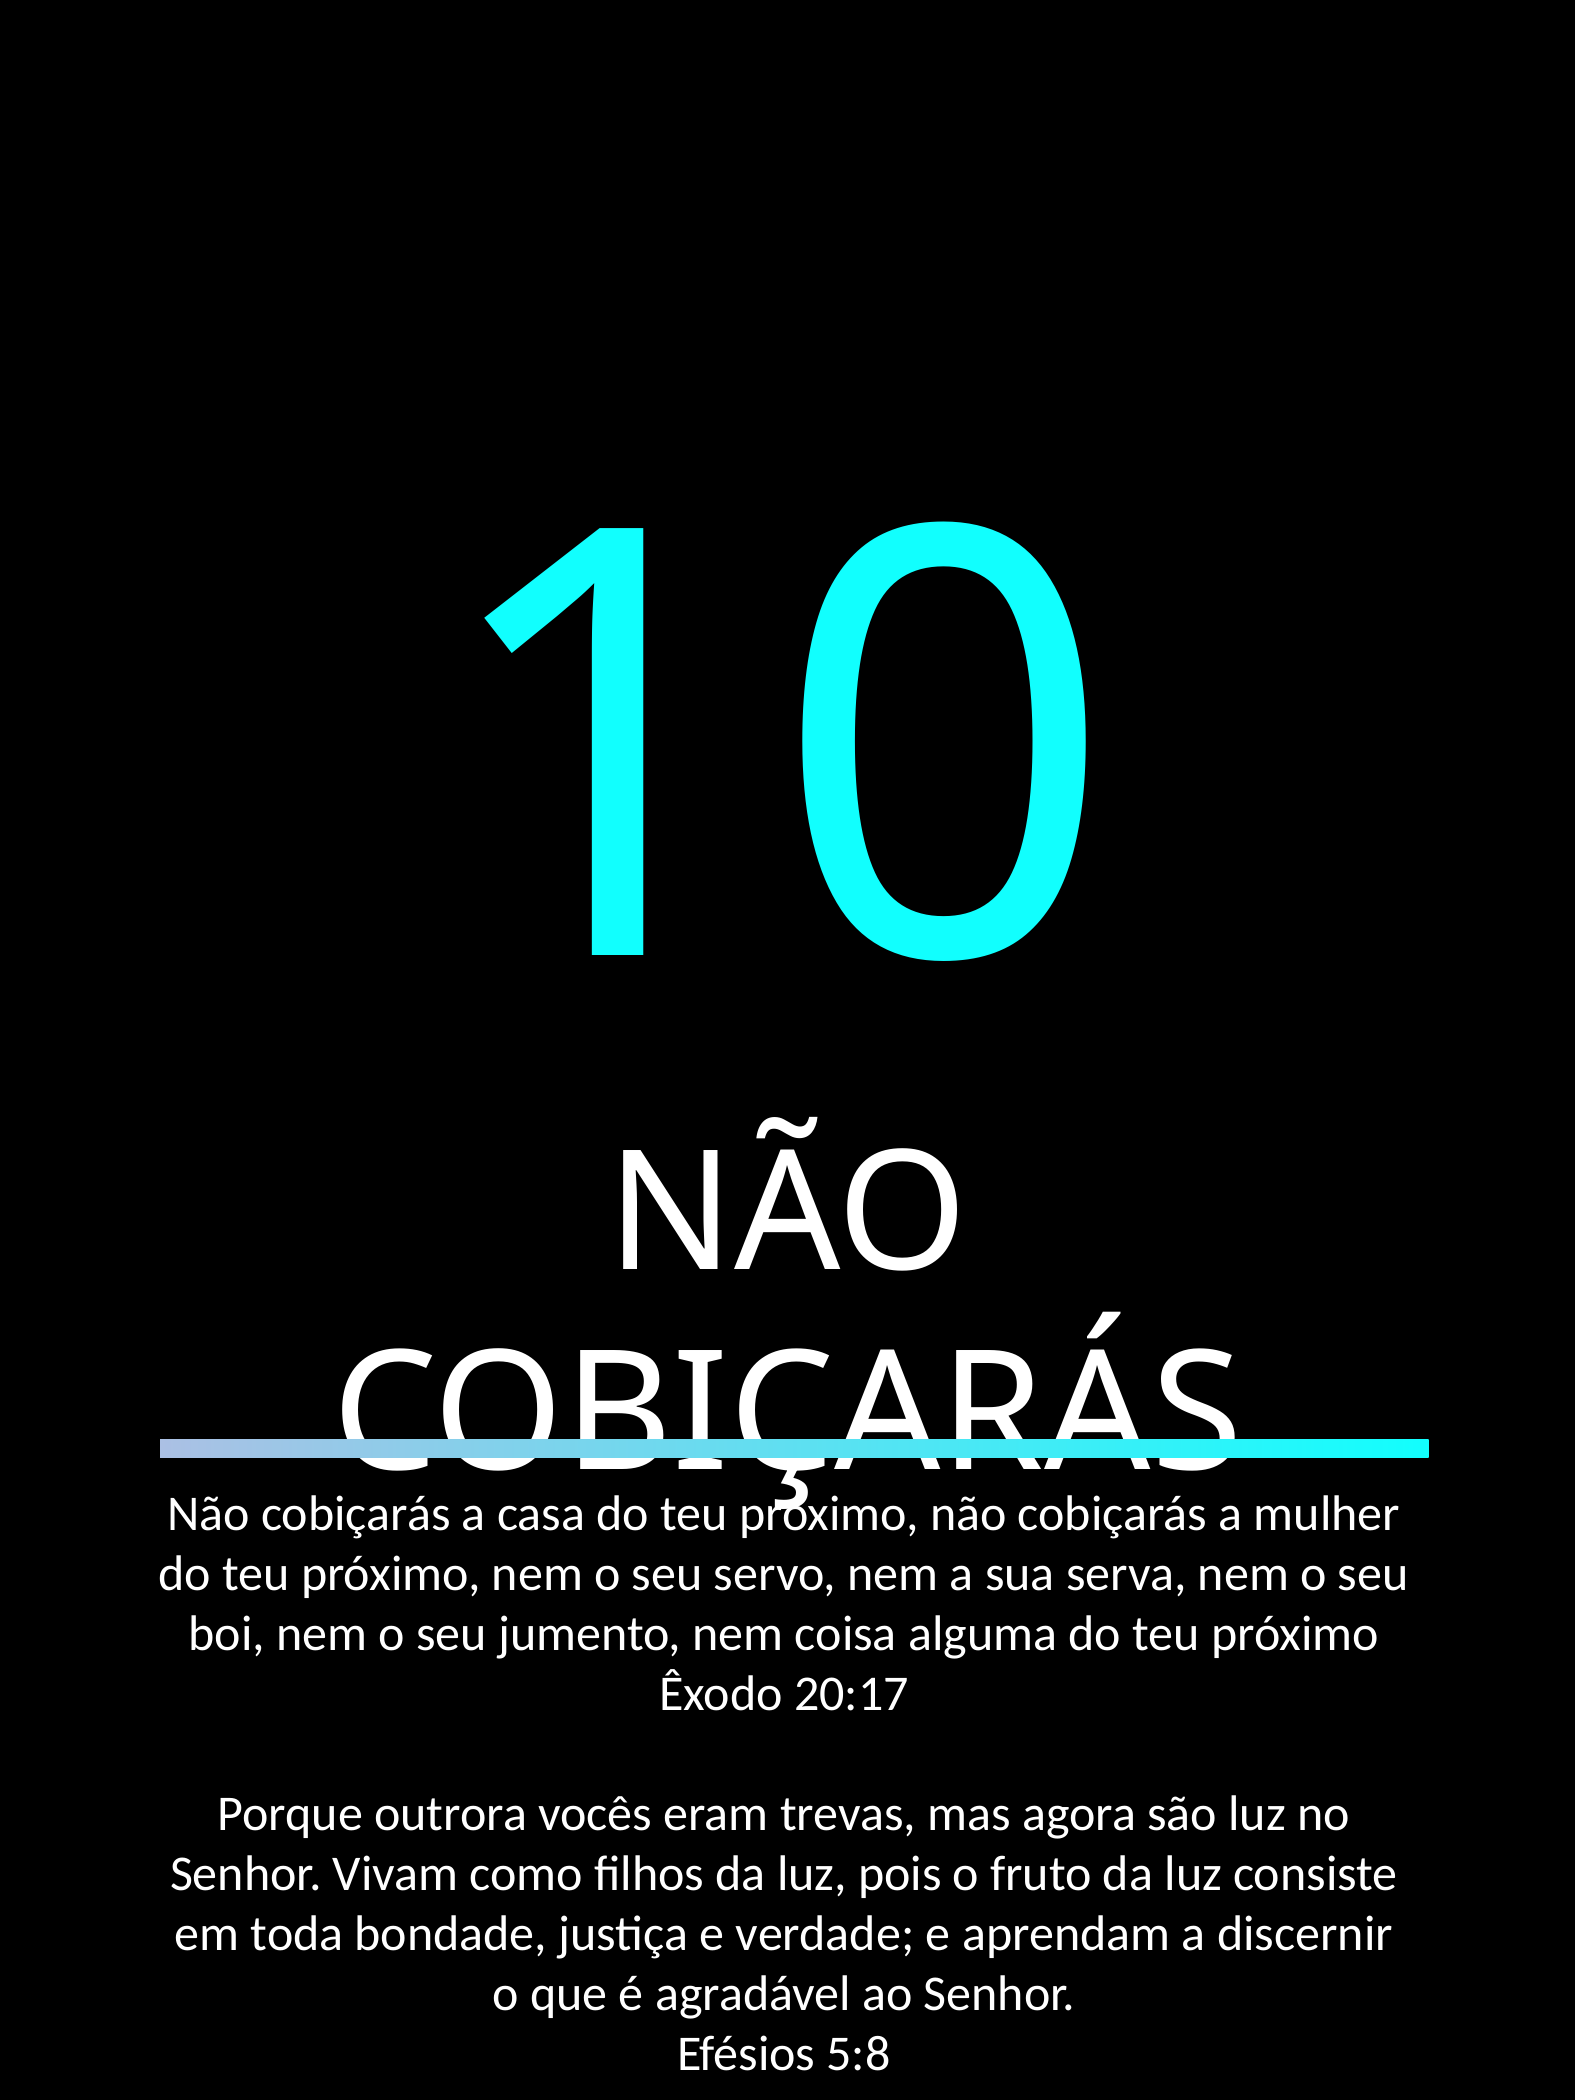

10
NÃO COBIÇARÁS
Não cobiçarás a casa do teu próximo, não cobiçarás a mulher do teu próximo, nem o seu servo, nem a sua serva, nem o seu boi, nem o seu jumento, nem coisa alguma do teu próximo
Êxodo 20:17
Porque outrora vocês eram trevas, mas agora são luz no Senhor. Vivam como filhos da luz, pois o fruto da luz consiste em toda bondade, justiça e verdade; e aprendam a discernir o que é agradável ao Senhor.
Efésios 5:8
SELETORES CSS PARA JEDIS - FELIPE AGUIAR
12